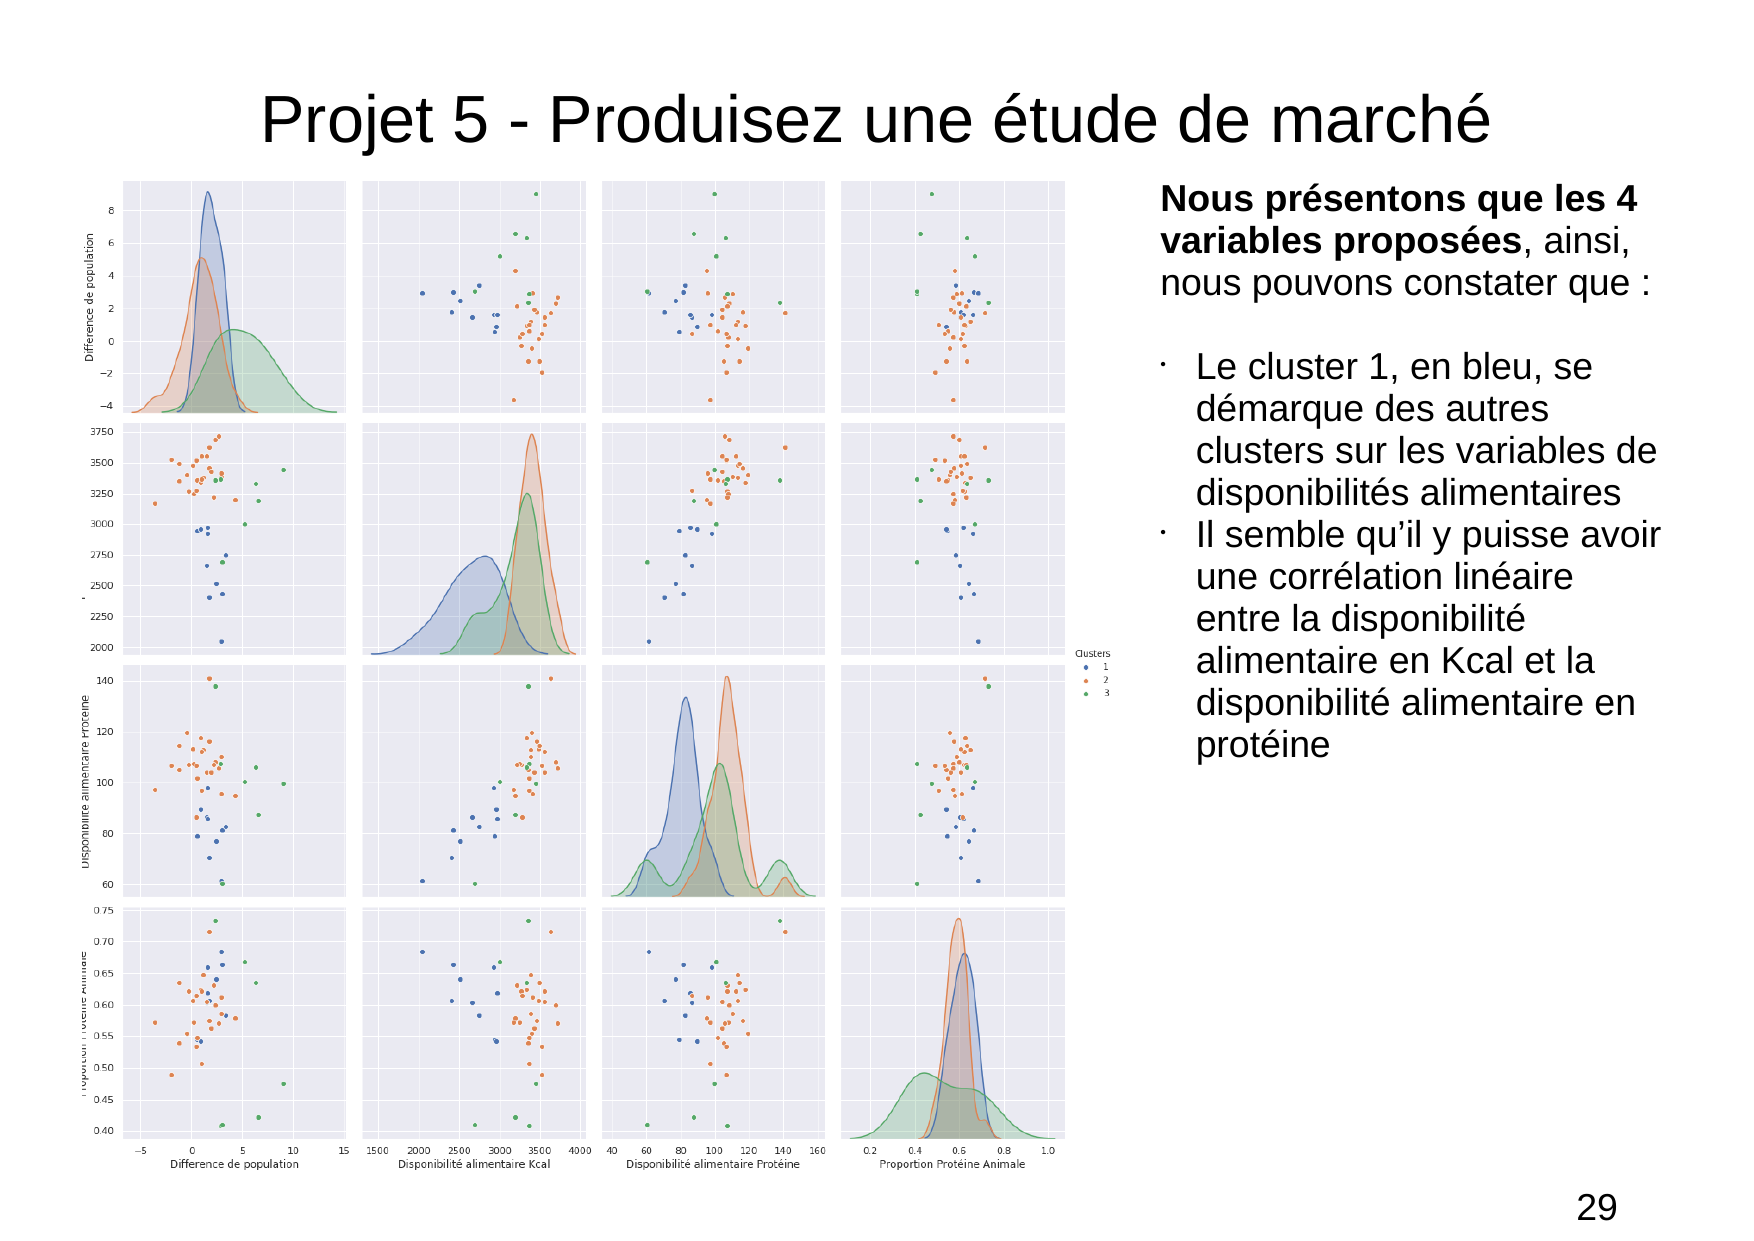

# Projet 5 - Produisez une étude de marché
Nous présentons que les 4 variables proposées, ainsi, nous pouvons constater que :
Le cluster 1, en bleu, se démarque des autres clusters sur les variables de disponibilités alimentaires
Il semble qu’il y puisse avoir une corrélation linéaire entre la disponibilité alimentaire en Kcal et la disponibilité alimentaire en protéine